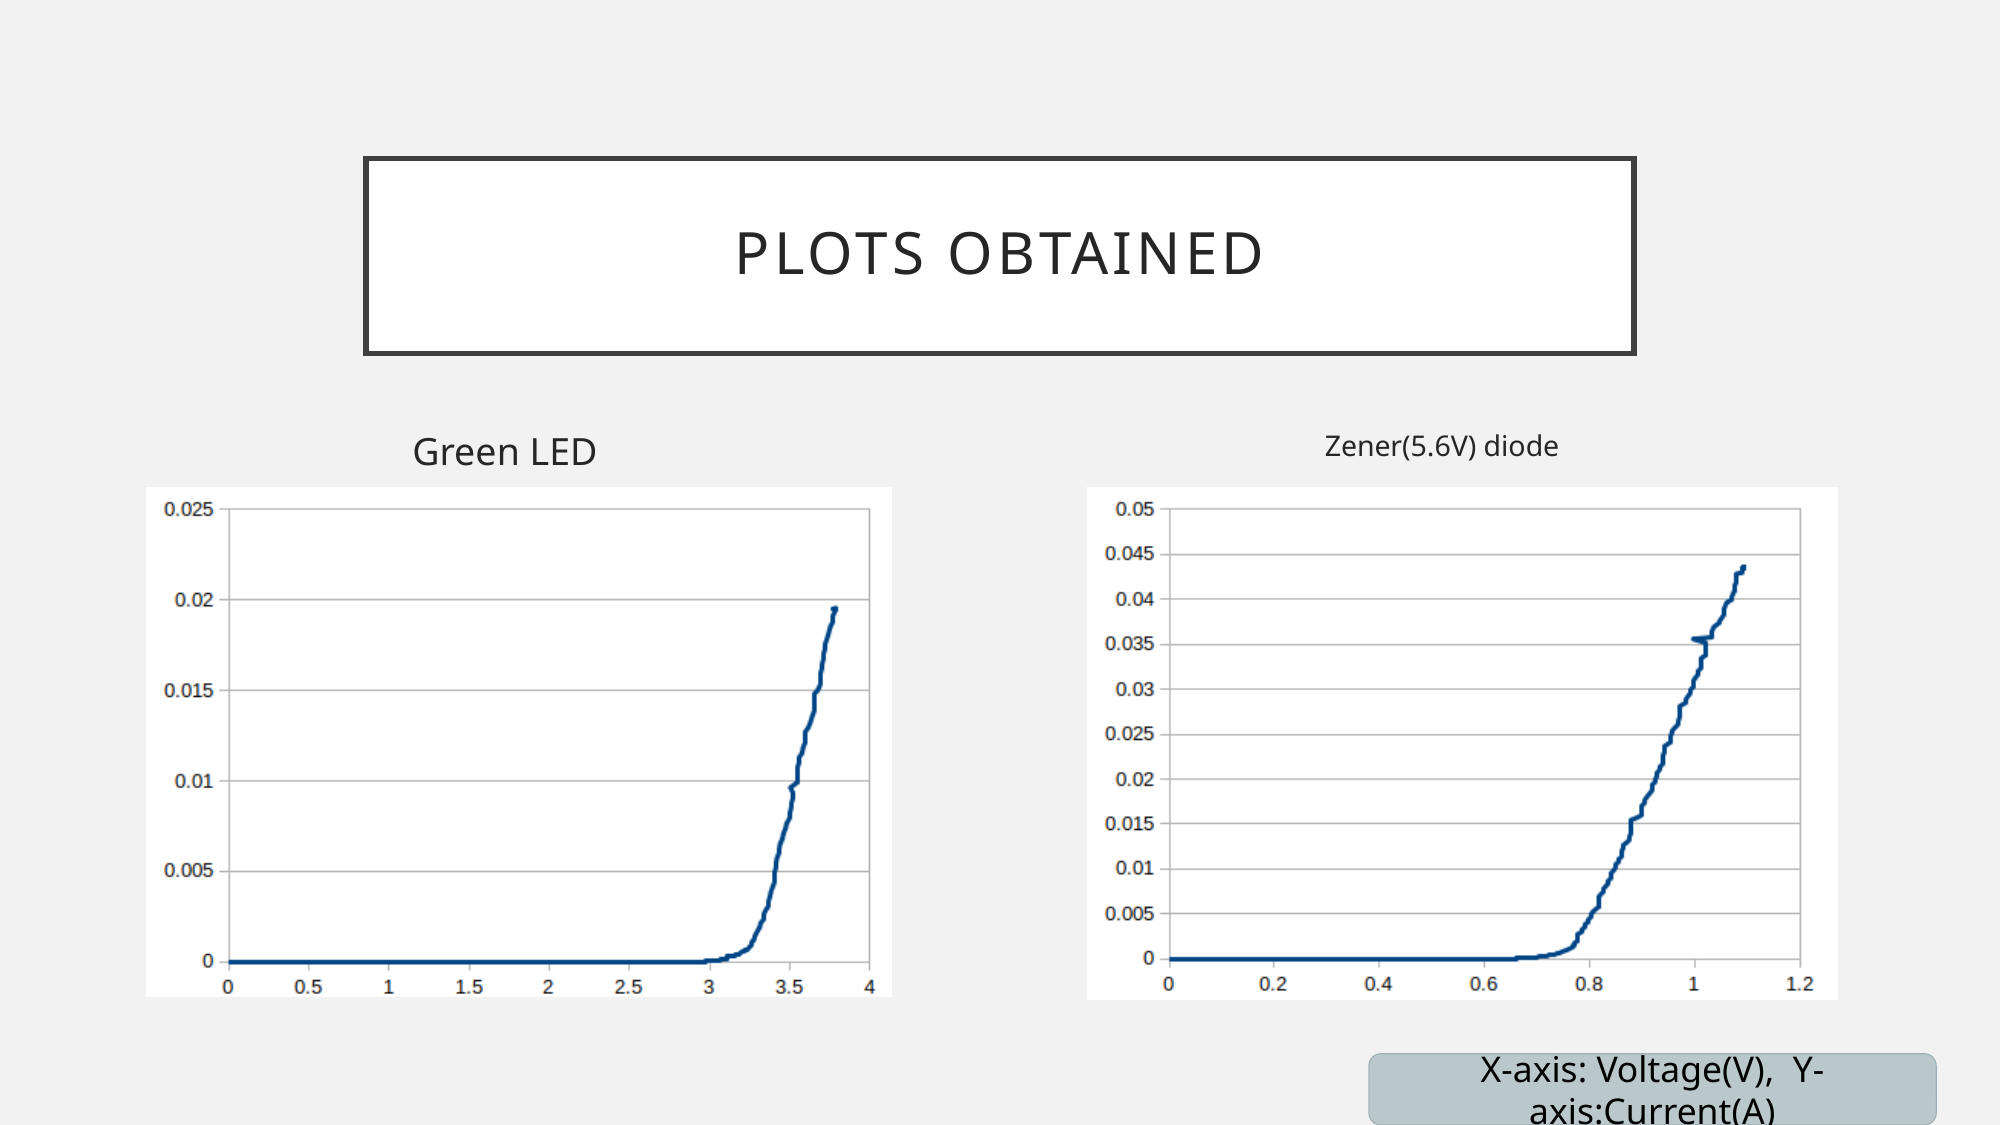

# Plots obtained
Green LED
Zener(5.6V) diode
X-axis: Voltage(V), Y-axis:Current(A)